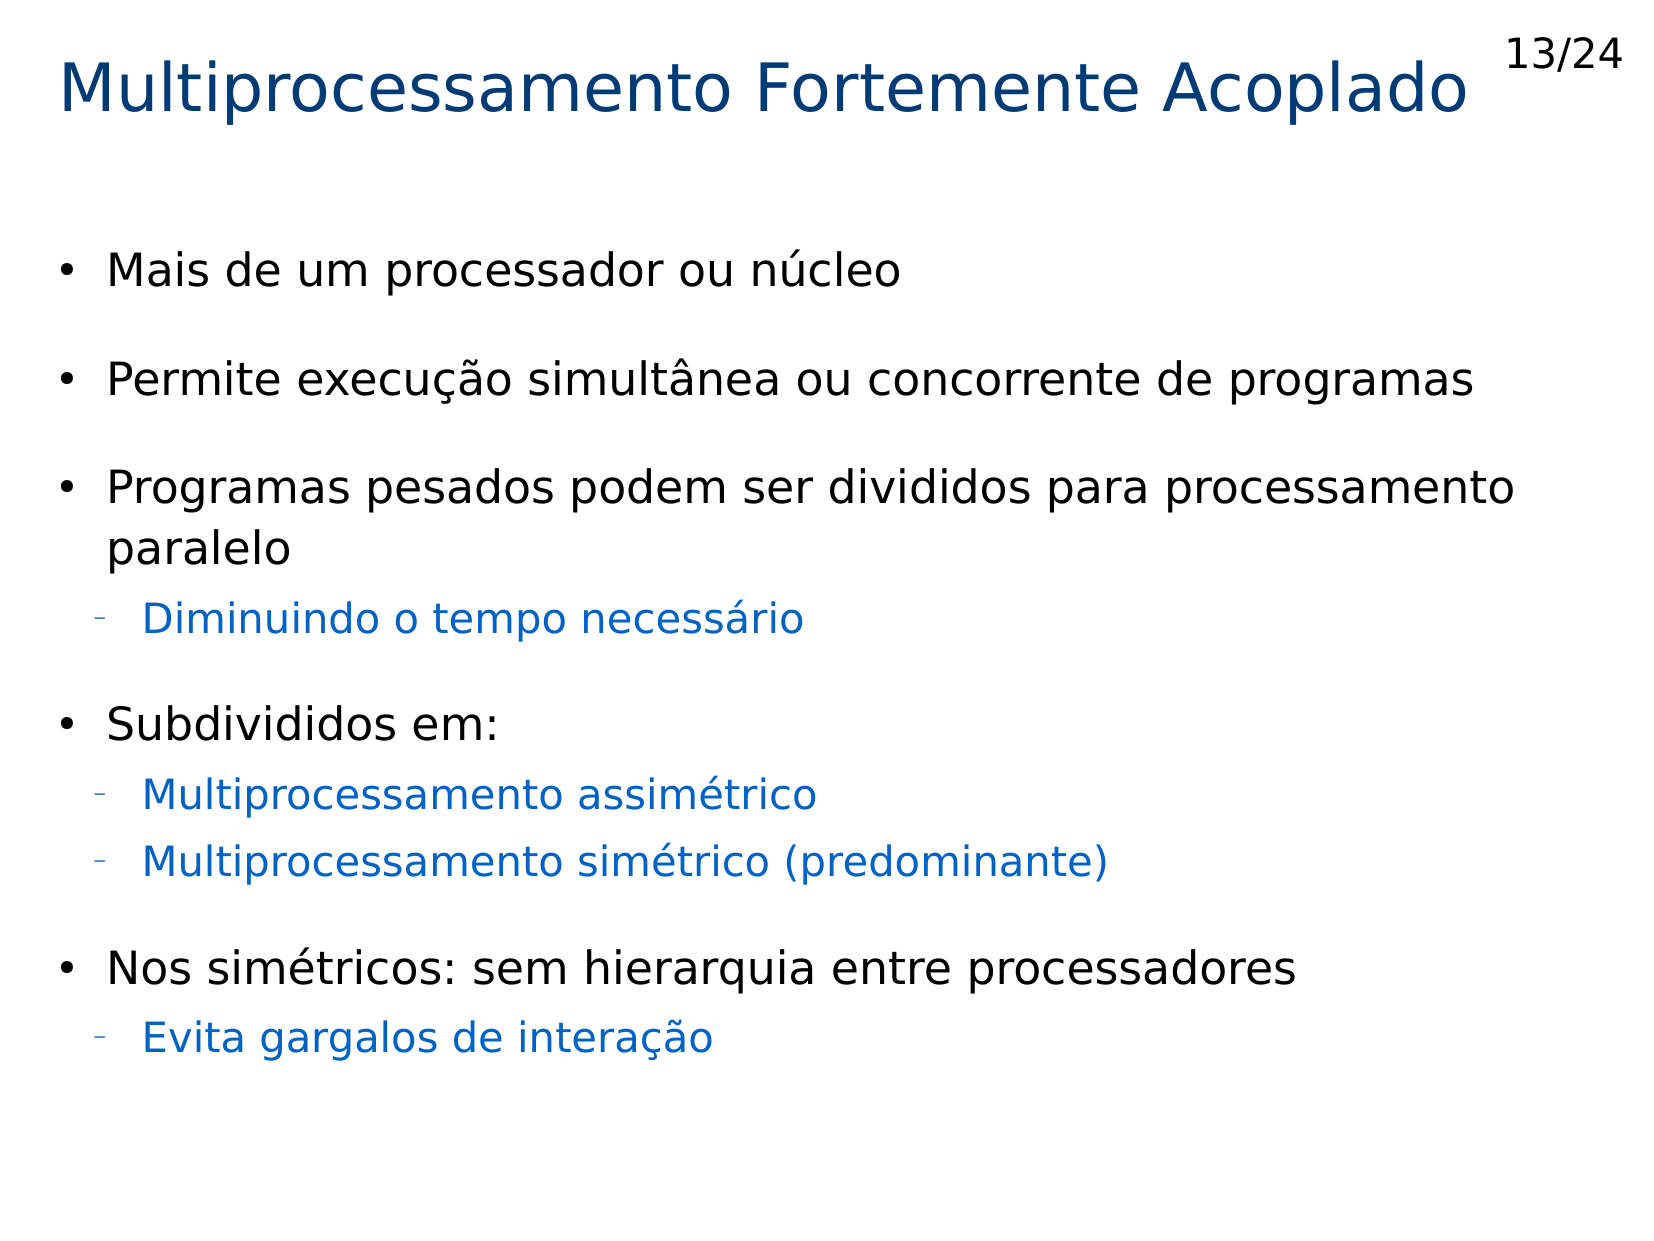

# Multiprocessamento Fortemente Acoplado
13
Mais de um processador ou núcleo
Permite execução simultânea ou concorrente de programas
Programas pesados podem ser divididos para processamento paralelo
Diminuindo o tempo necessário
Subdivididos em:
Multiprocessamento assimétrico
Multiprocessamento simétrico (predominante)
Nos simétricos: sem hierarquia entre processadores
Evita gargalos de interação